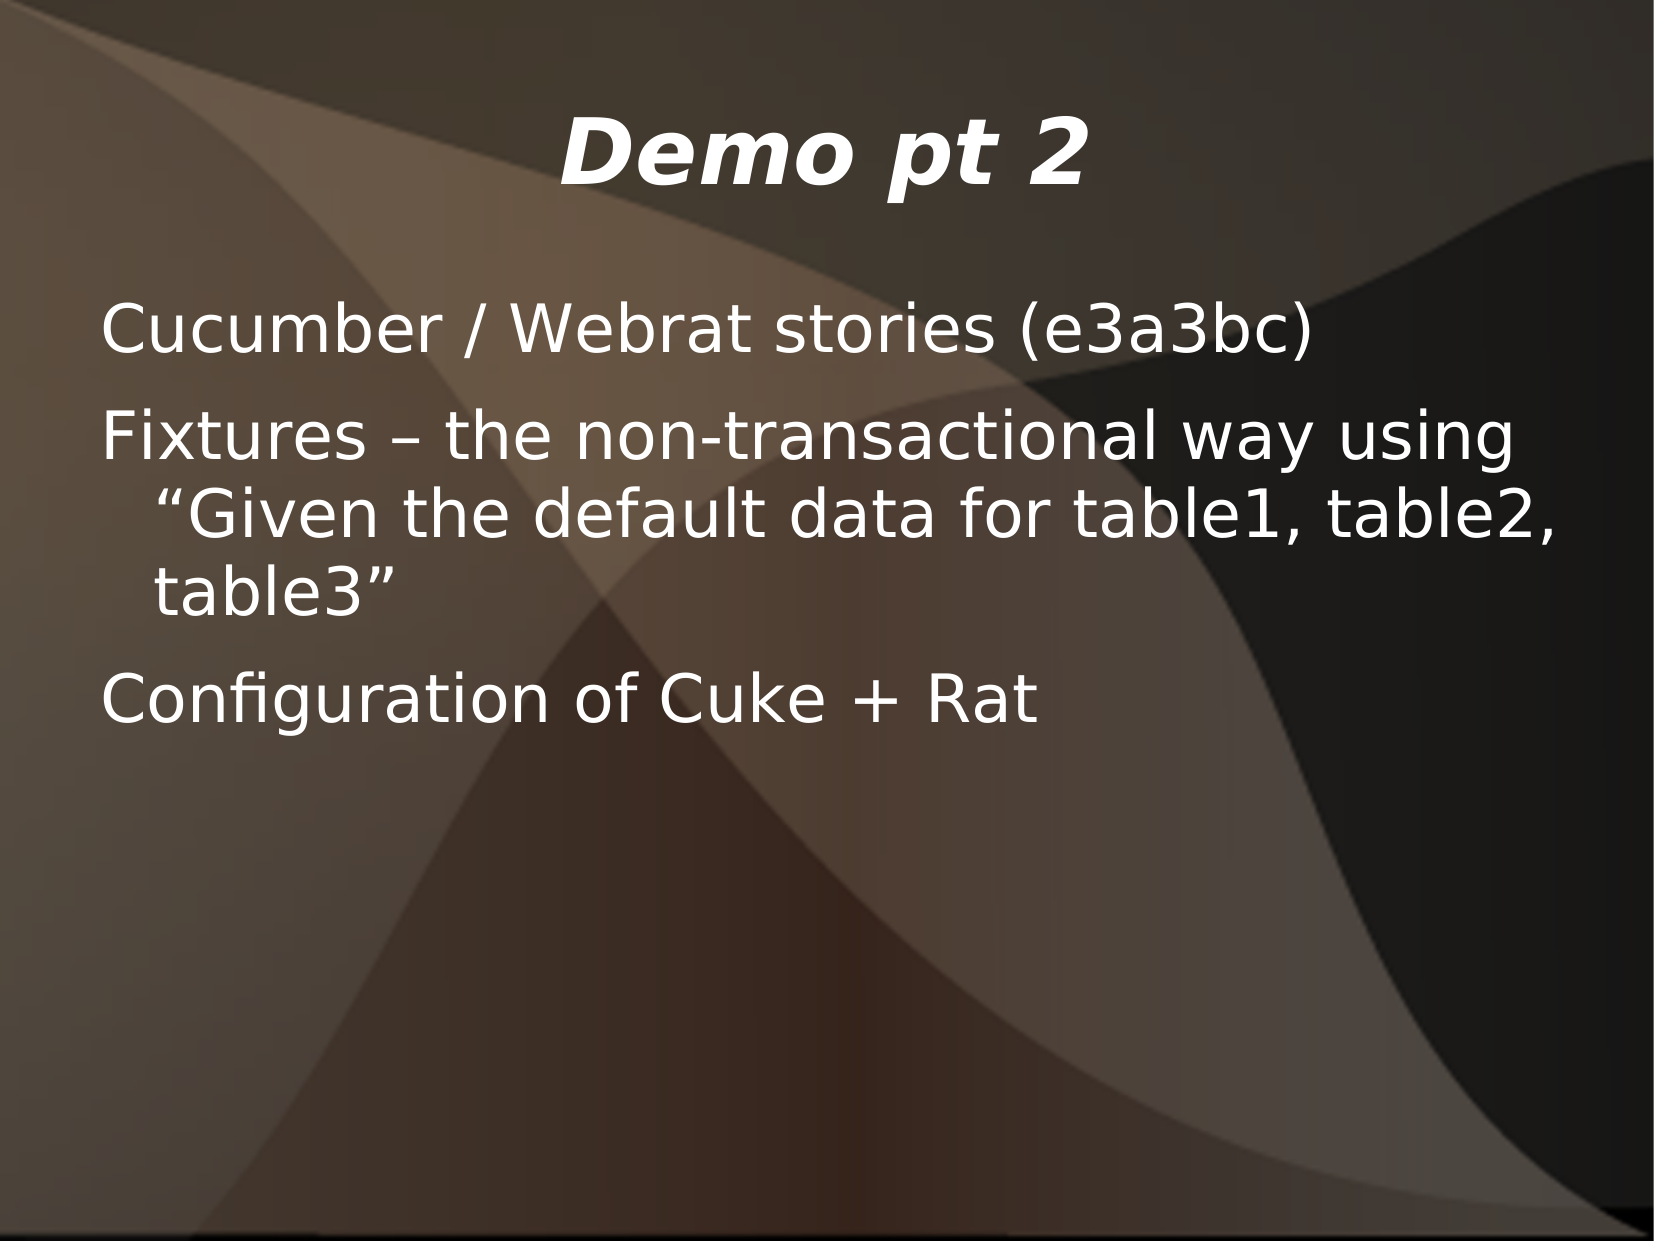

# Demo pt 2
Cucumber / Webrat stories (e3a3bc)
Fixtures – the non-transactional way using “Given the default data for table1, table2, table3”
Configuration of Cuke + Rat